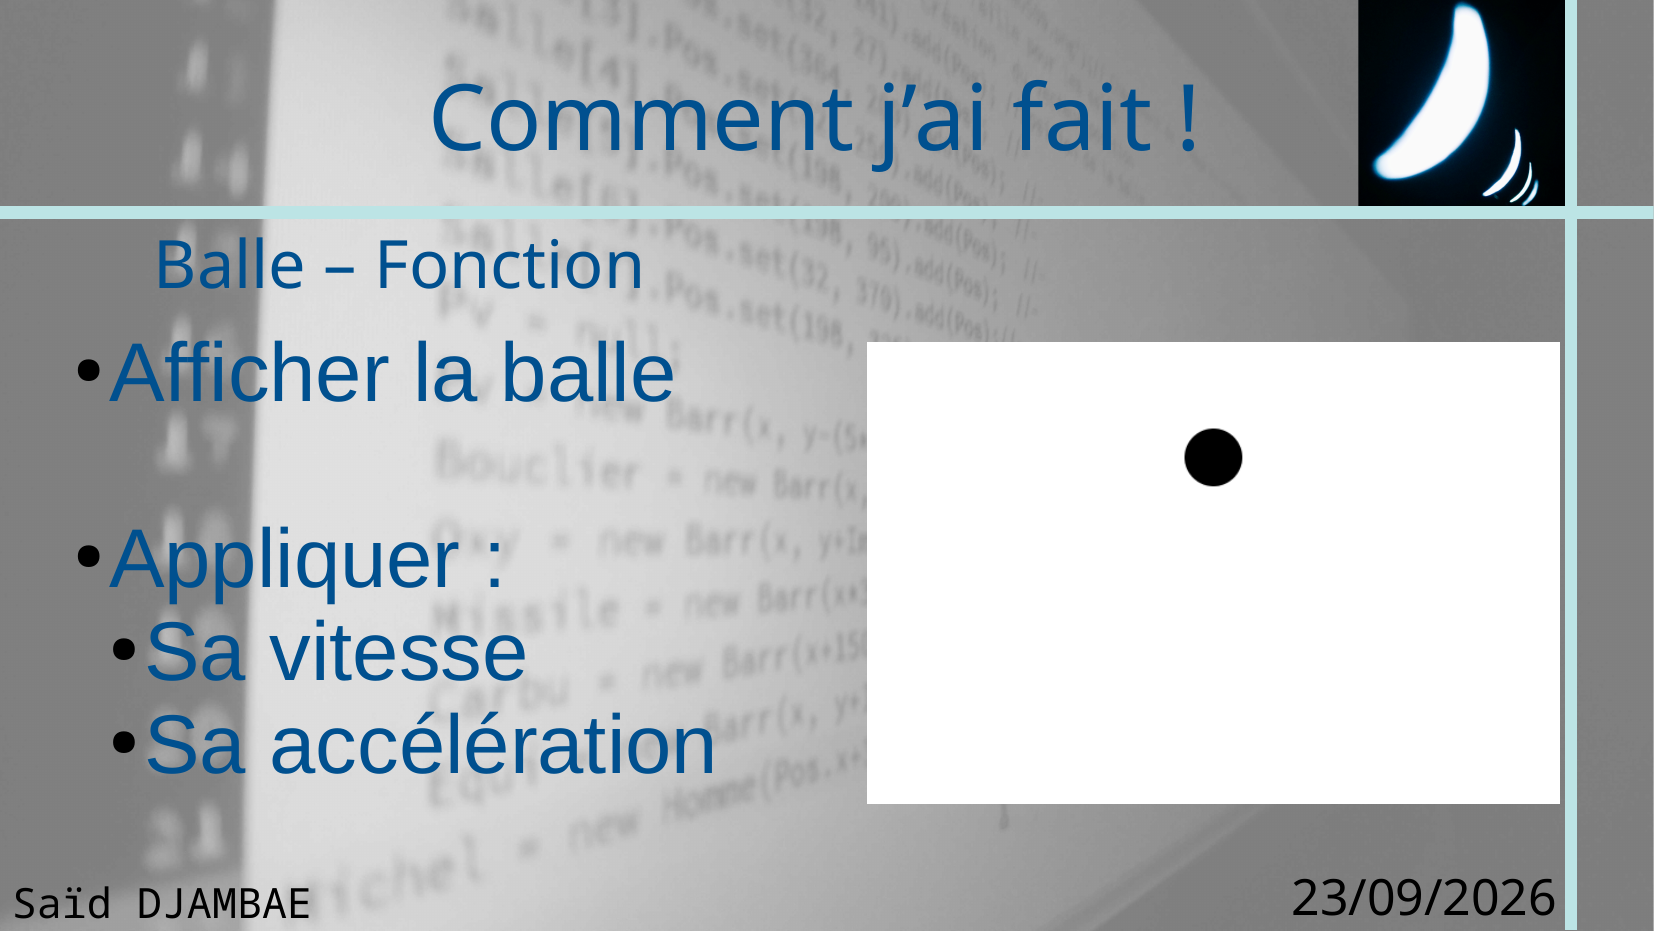

# Comment j’ai fait !
Balle – Fonction
Afficher la balle
Appliquer :
Sa vitesse
Sa accélération